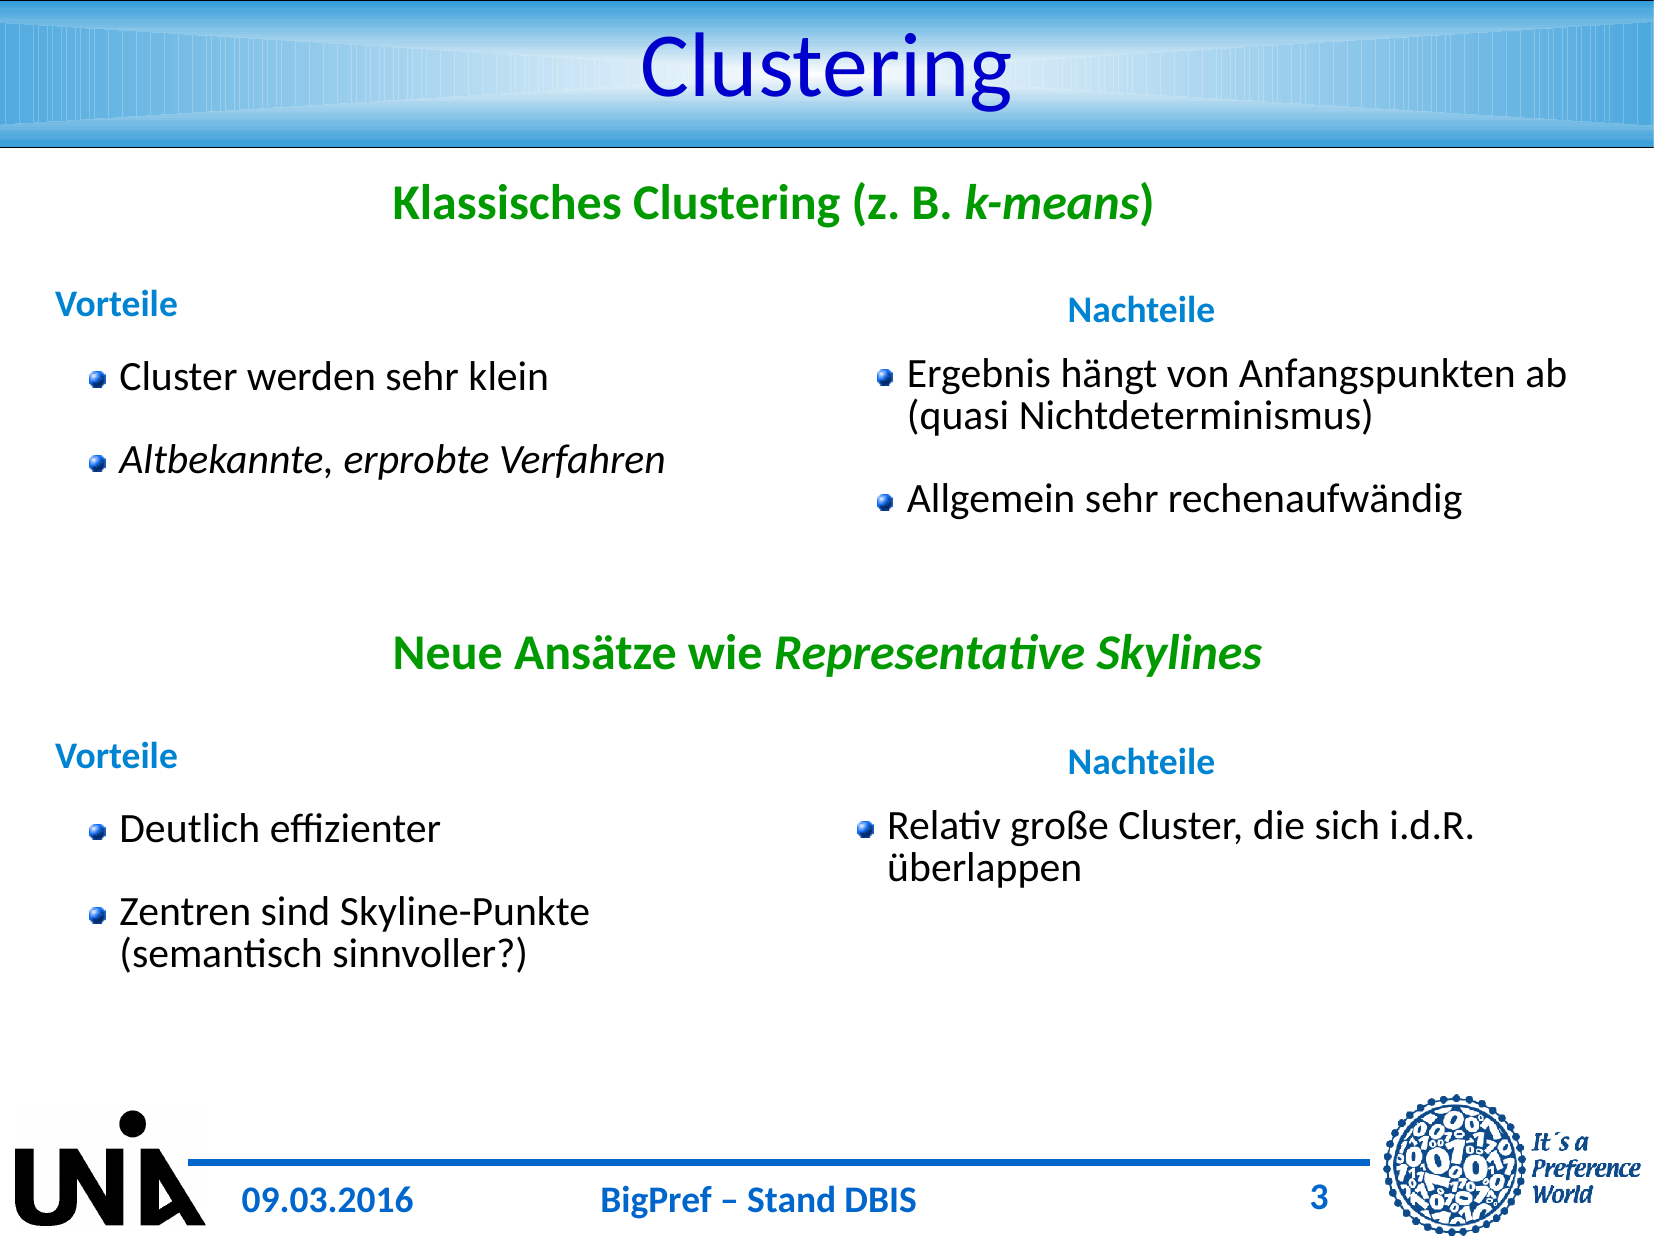

# Clustering
Klassisches Clustering (z. B. k-means)
Vorteile
Nachteile
Ergebnis hängt von Anfangspunkten ab
(quasi Nichtdeterminismus)
Allgemein sehr rechenaufwändig
Cluster werden sehr klein
Altbekannte, erprobte Verfahren
Neue Ansätze wie Representative Skylines
Vorteile
Nachteile
Relativ große Cluster, die sich i.d.R. überlappen
Deutlich effizienter
Zentren sind Skyline-Punkte
(semantisch sinnvoller?)